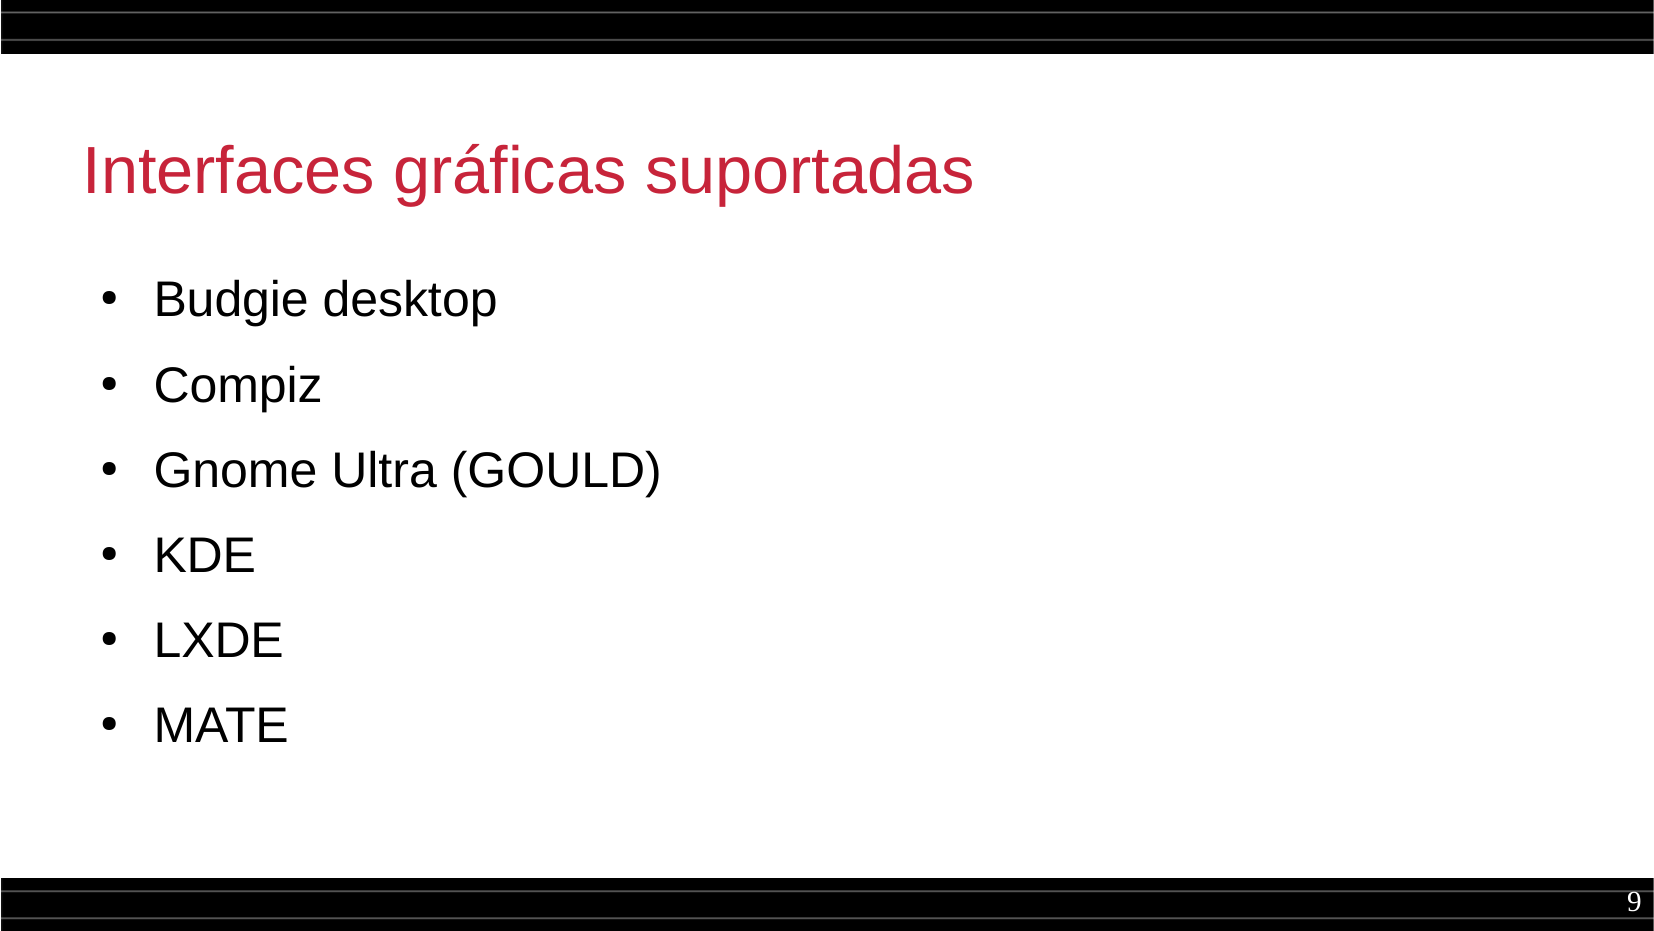

# Interfaces gráficas suportadas
Budgie desktop
Compiz
Gnome Ultra (GOULD)
KDE
LXDE
MATE